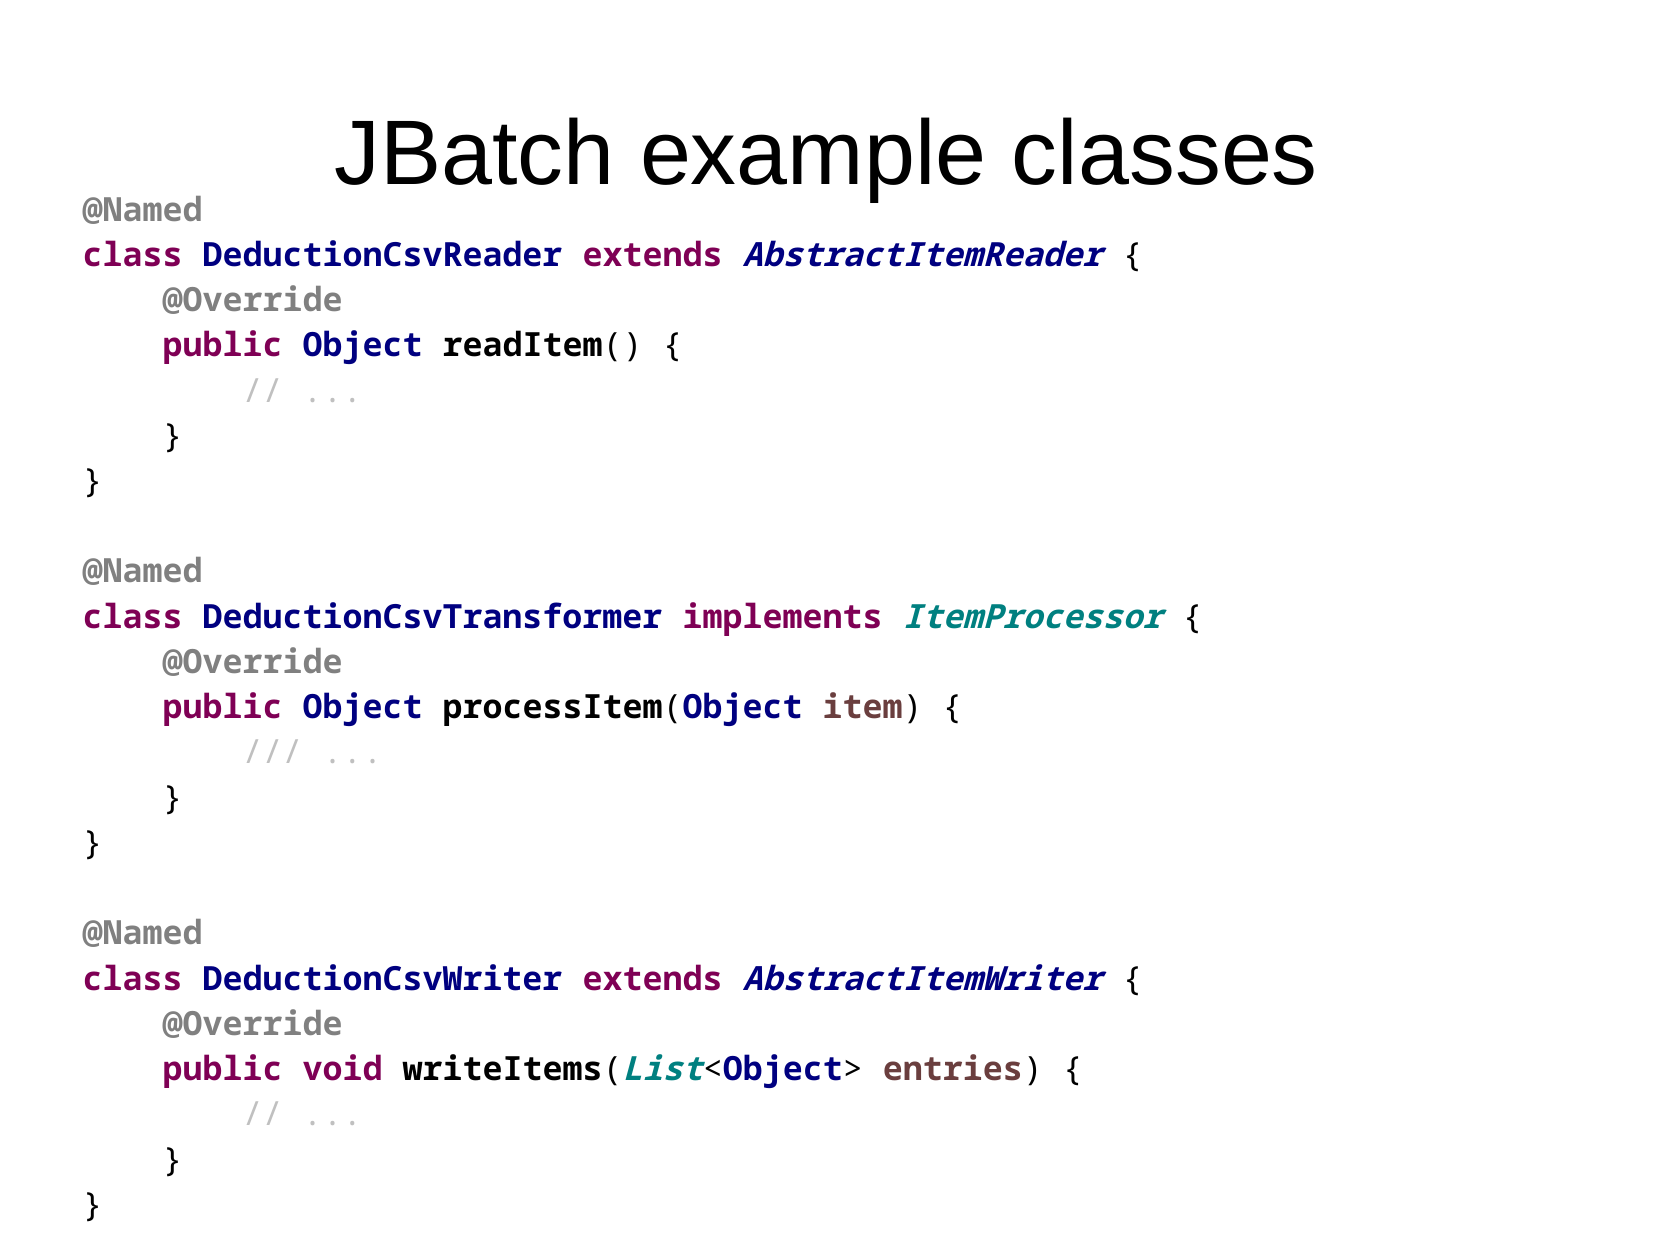

# JBatch example classes
@Named
class DeductionCsvReader extends AbstractItemReader {
 @Override
 public Object readItem() {
 // ...
 }
}
@Named
class DeductionCsvTransformer implements ItemProcessor {
 @Override
 public Object processItem(Object item) {
 /// ...
 }
}
@Named
class DeductionCsvWriter extends AbstractItemWriter {
 @Override
 public void writeItems(List<Object> entries) {
 // ...
 }
}